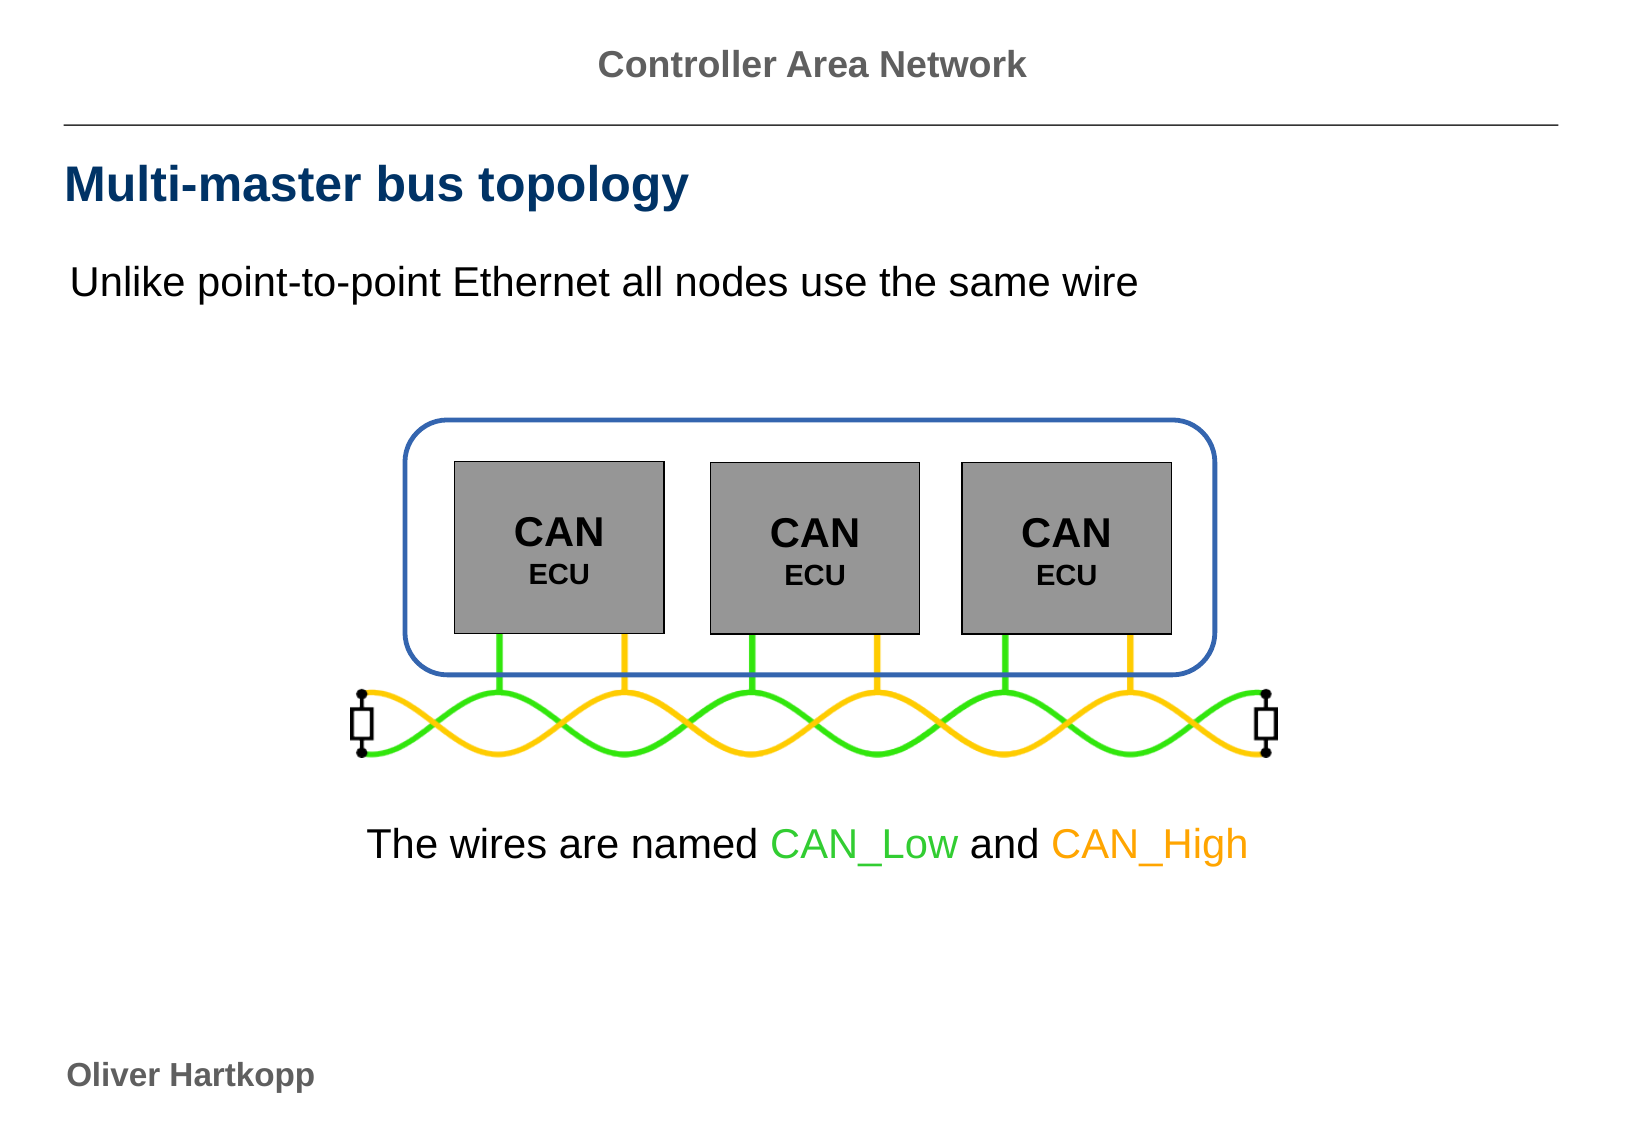

Multi-master bus topology
Unlike point-to-point Ethernet all nodes use the same wire
CAN
ECU
CAN
ECU
CAN
ECU
The wires are named CAN_Low and CAN_High